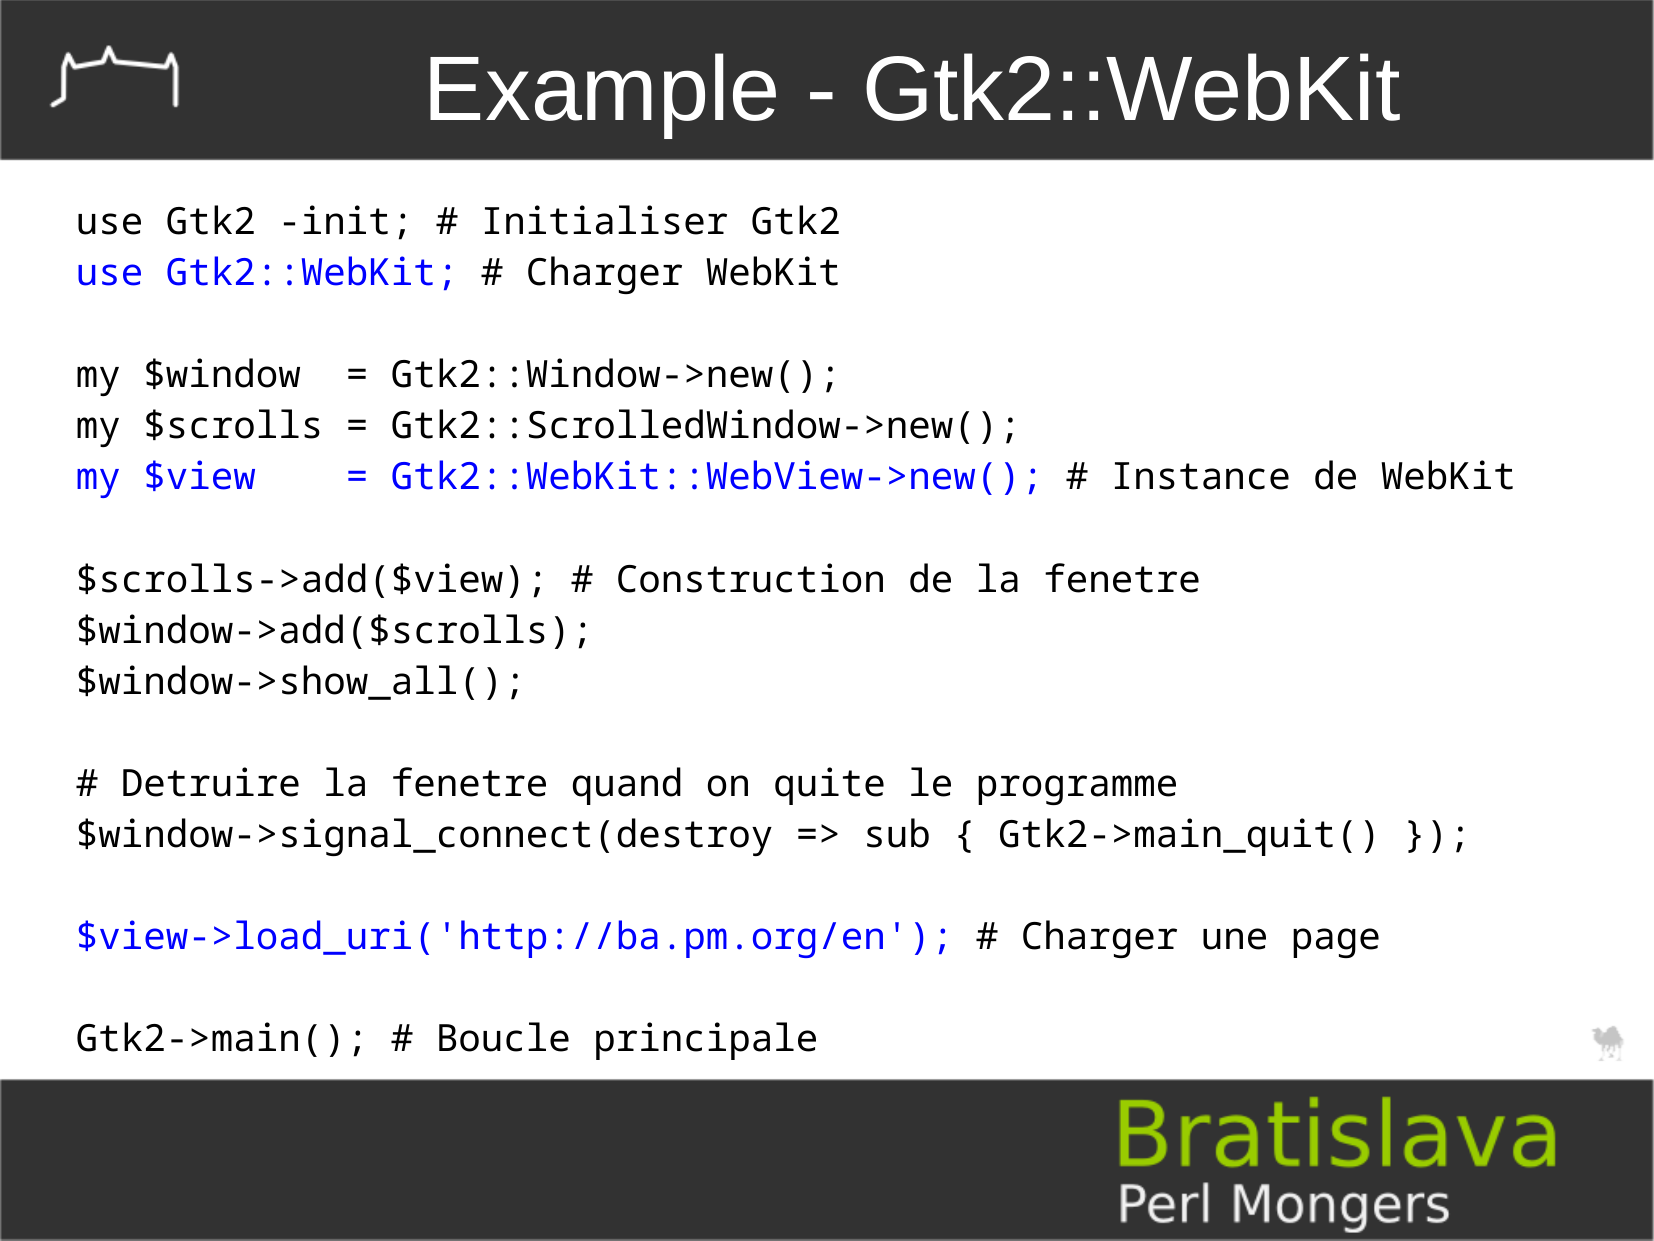

# Example - Gtk2::WebKit
use Gtk2 -init; # Initialiser Gtk2
use Gtk2::WebKit; # Charger WebKit
my $window = Gtk2::Window->new();
my $scrolls = Gtk2::ScrolledWindow->new();
my $view = Gtk2::WebKit::WebView->new(); # Instance de WebKit
$scrolls->add($view); # Construction de la fenetre
$window->add($scrolls);
$window->show_all();
# Detruire la fenetre quand on quite le programme
$window->signal_connect(destroy => sub { Gtk2->main_quit() });
$view->load_uri('http://ba.pm.org/en'); # Charger une page
Gtk2->main(); # Boucle principale